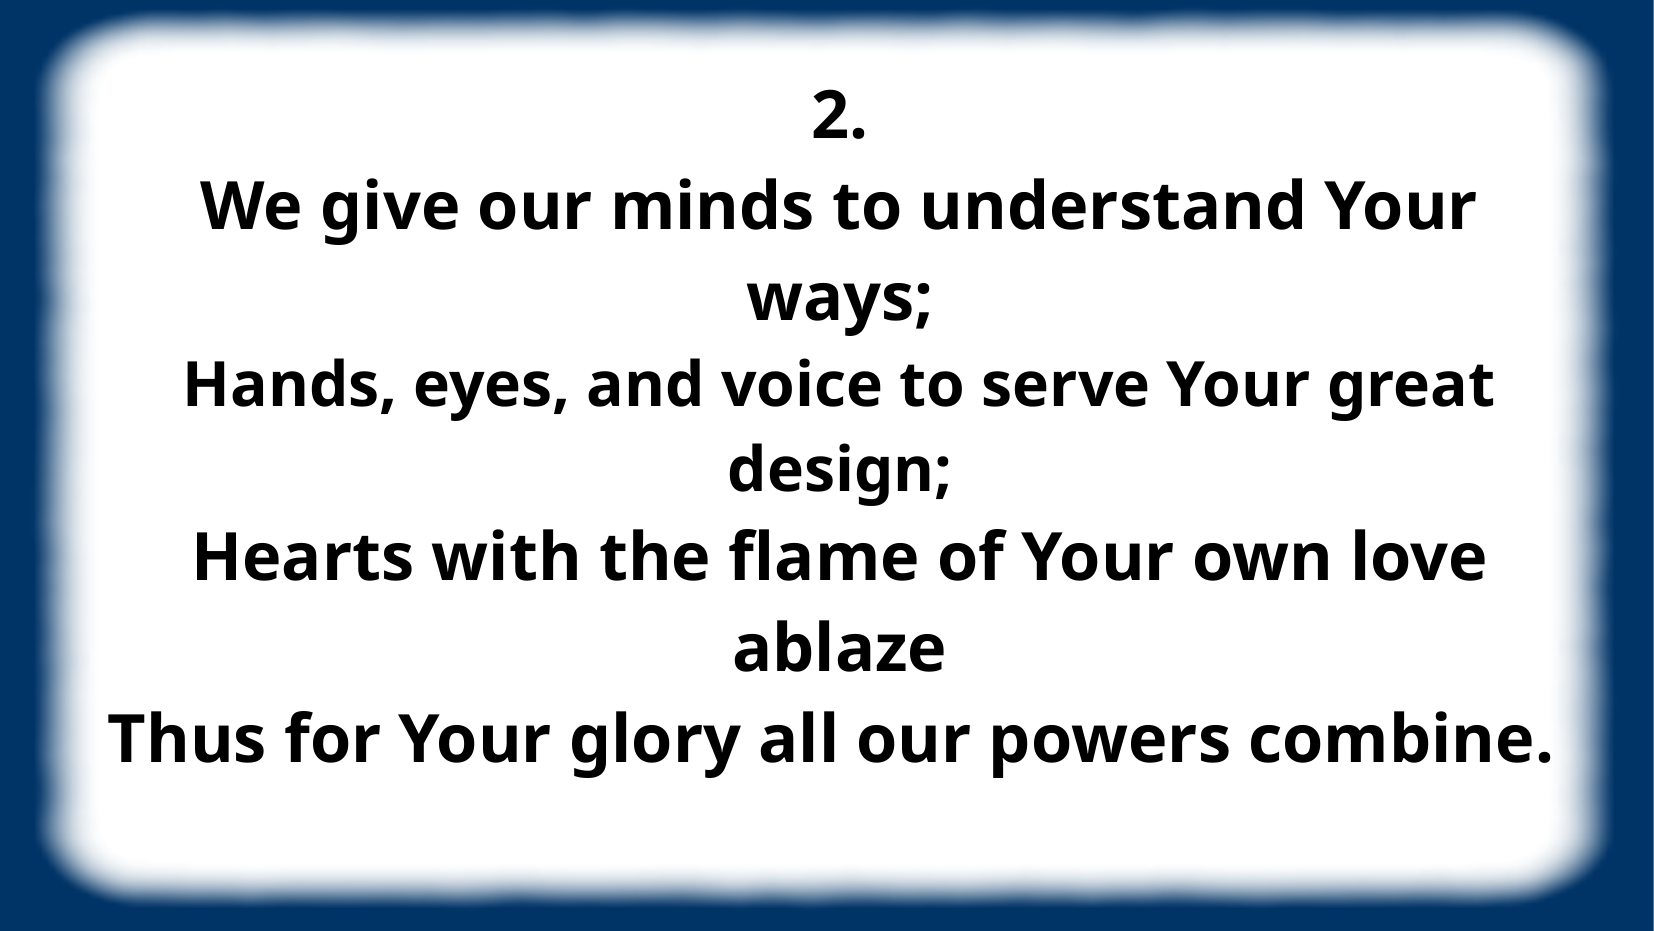

2.
We give our minds to understand Your ways;
Hands, eyes, and voice to serve Your great design;
Hearts with the flame of Your own love ablaze
Thus for Your glory all our powers combine.